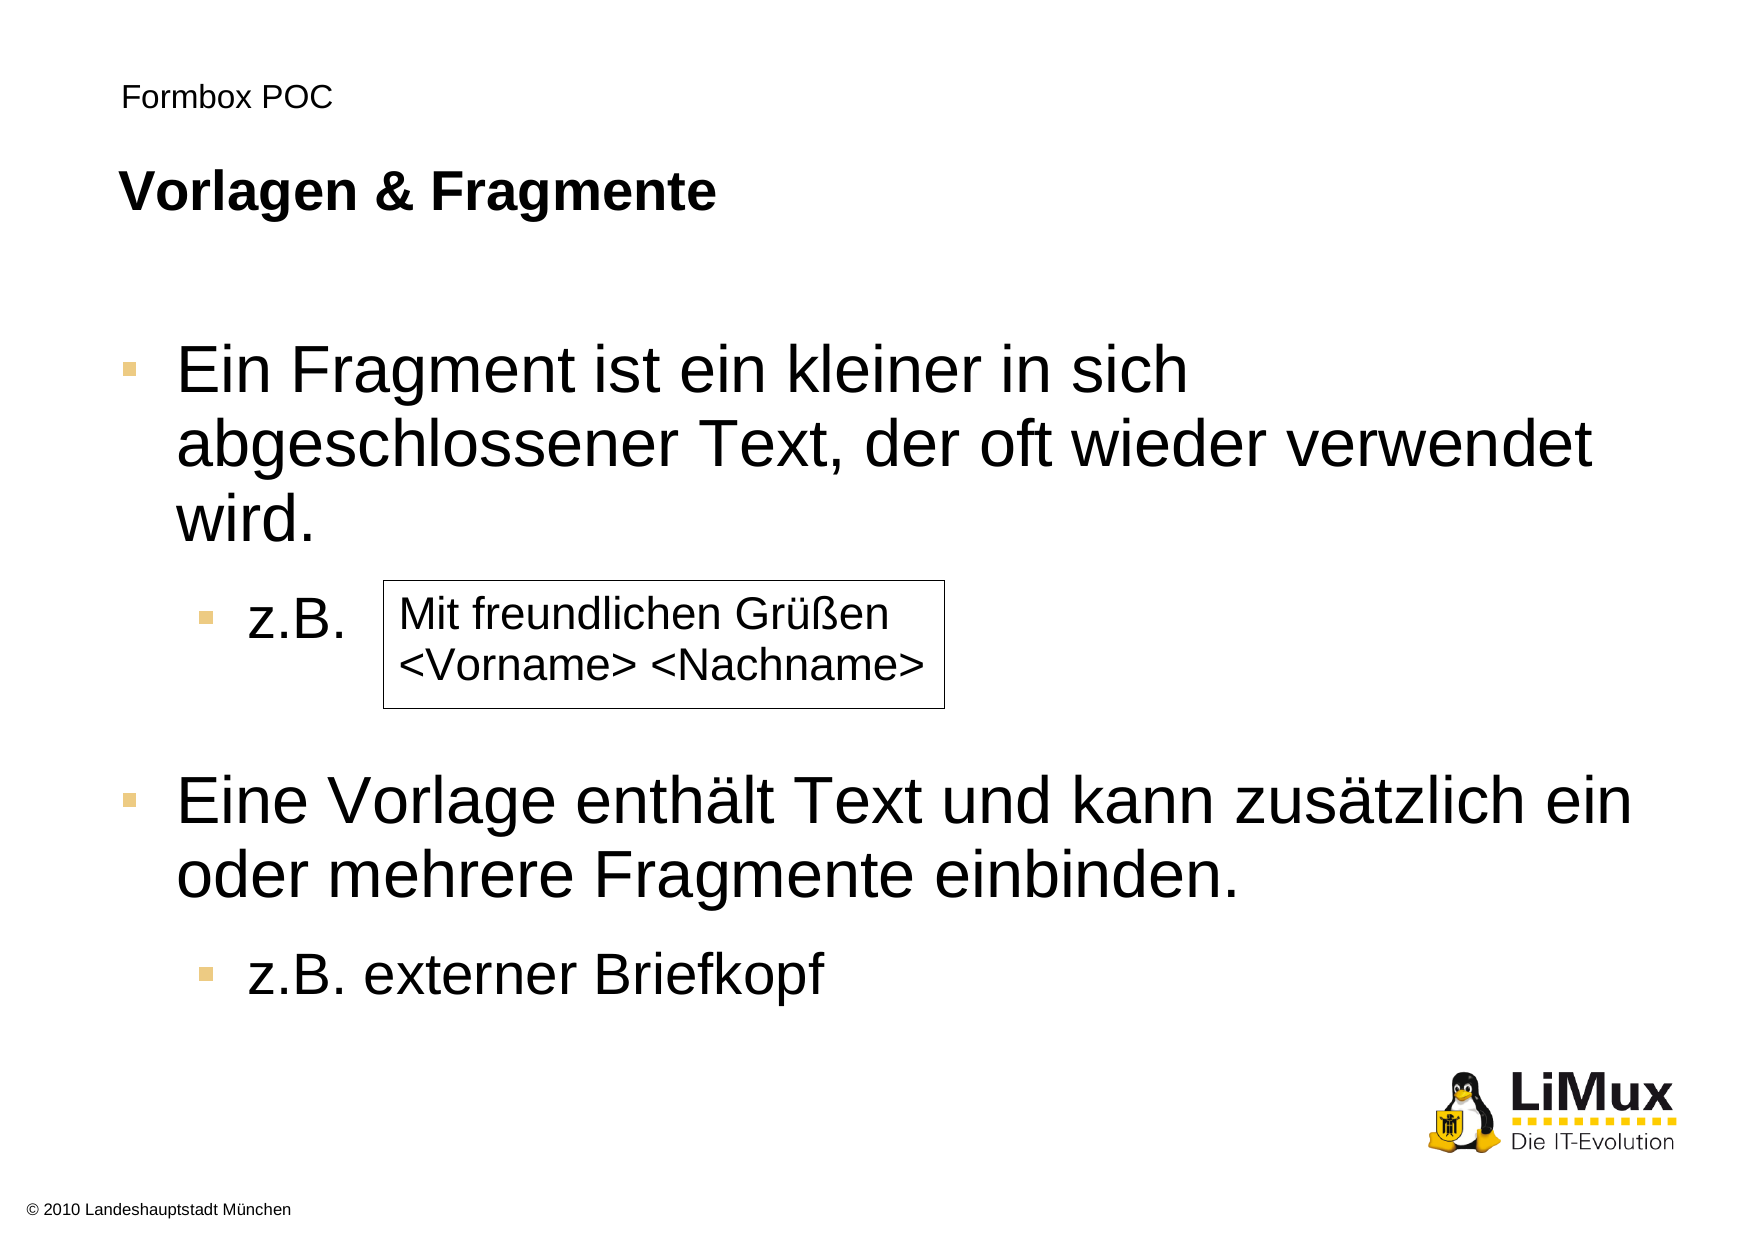

# Vorlagen & Fragmente
Ein Fragment ist ein kleiner in sich abgeschlossener Text, der oft wieder verwendet wird.
z.B.
Eine Vorlage enthält Text und kann zusätzlich ein oder mehrere Fragmente einbinden.
z.B. externer Briefkopf
Mit freundlichen Grüßen
<Vorname> <Nachname>